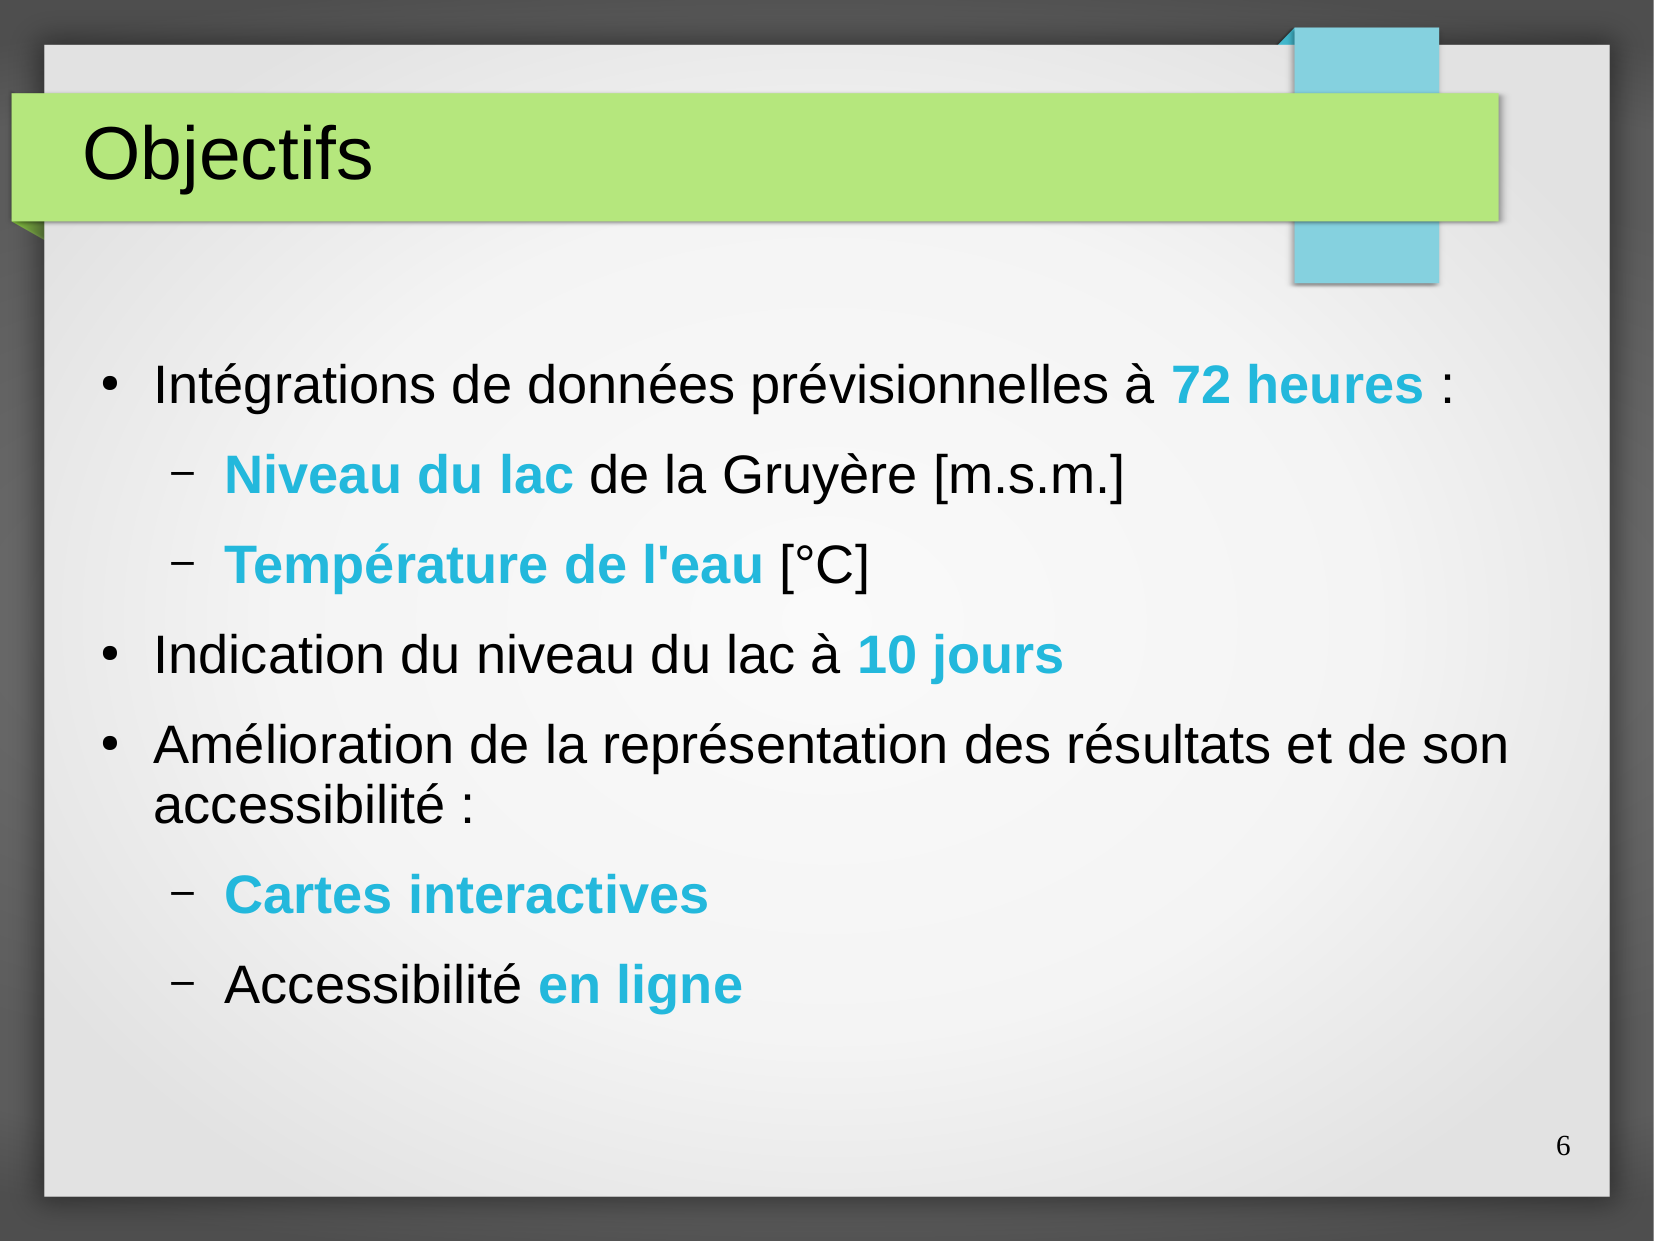

# Objectifs
Intégrations de données prévisionnelles à 72 heures :
Niveau du lac de la Gruyère [m.s.m.]
Température de l'eau [°C]
Indication du niveau du lac à 10 jours
Amélioration de la représentation des résultats et de son accessibilité :
Cartes interactives
Accessibilité en ligne
6